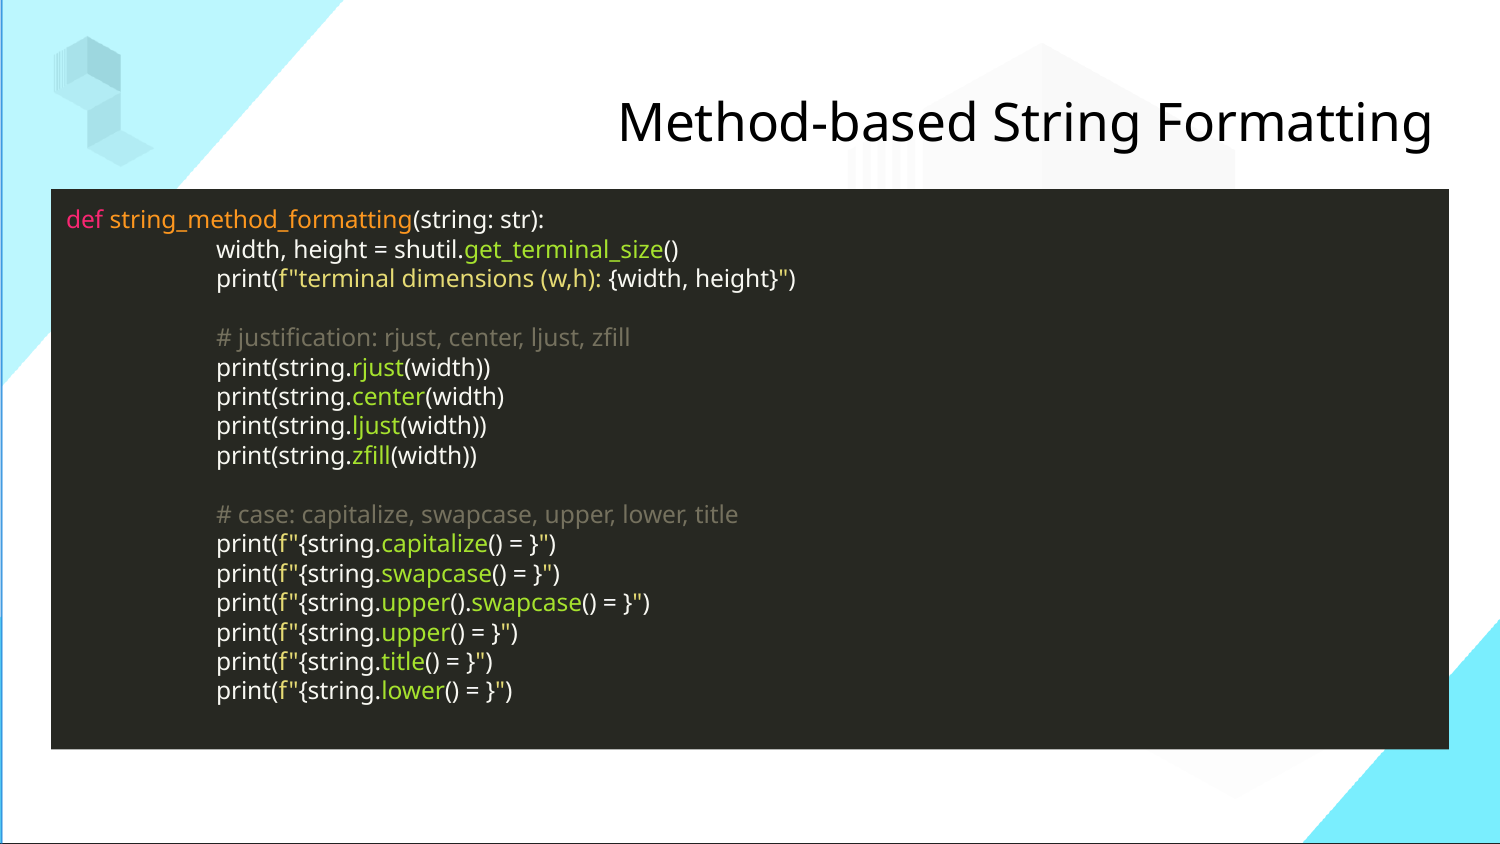

# Method-based String Formatting
def string_method_formatting(string: str):
	width, height = shutil.get_terminal_size()
	print(f"terminal dimensions (w,h): {width, height}")
	# justification: rjust, center, ljust, zfill
	print(string.rjust(width))
	print(string.center(width)
	print(string.ljust(width))
	print(string.zfill(width))
	# case: capitalize, swapcase, upper, lower, title
	print(f"{string.capitalize() = }")
	print(f"{string.swapcase() = }")
	print(f"{string.upper().swapcase() = }")
	print(f"{string.upper() = }")
	print(f"{string.title() = }")
	print(f"{string.lower() = }")